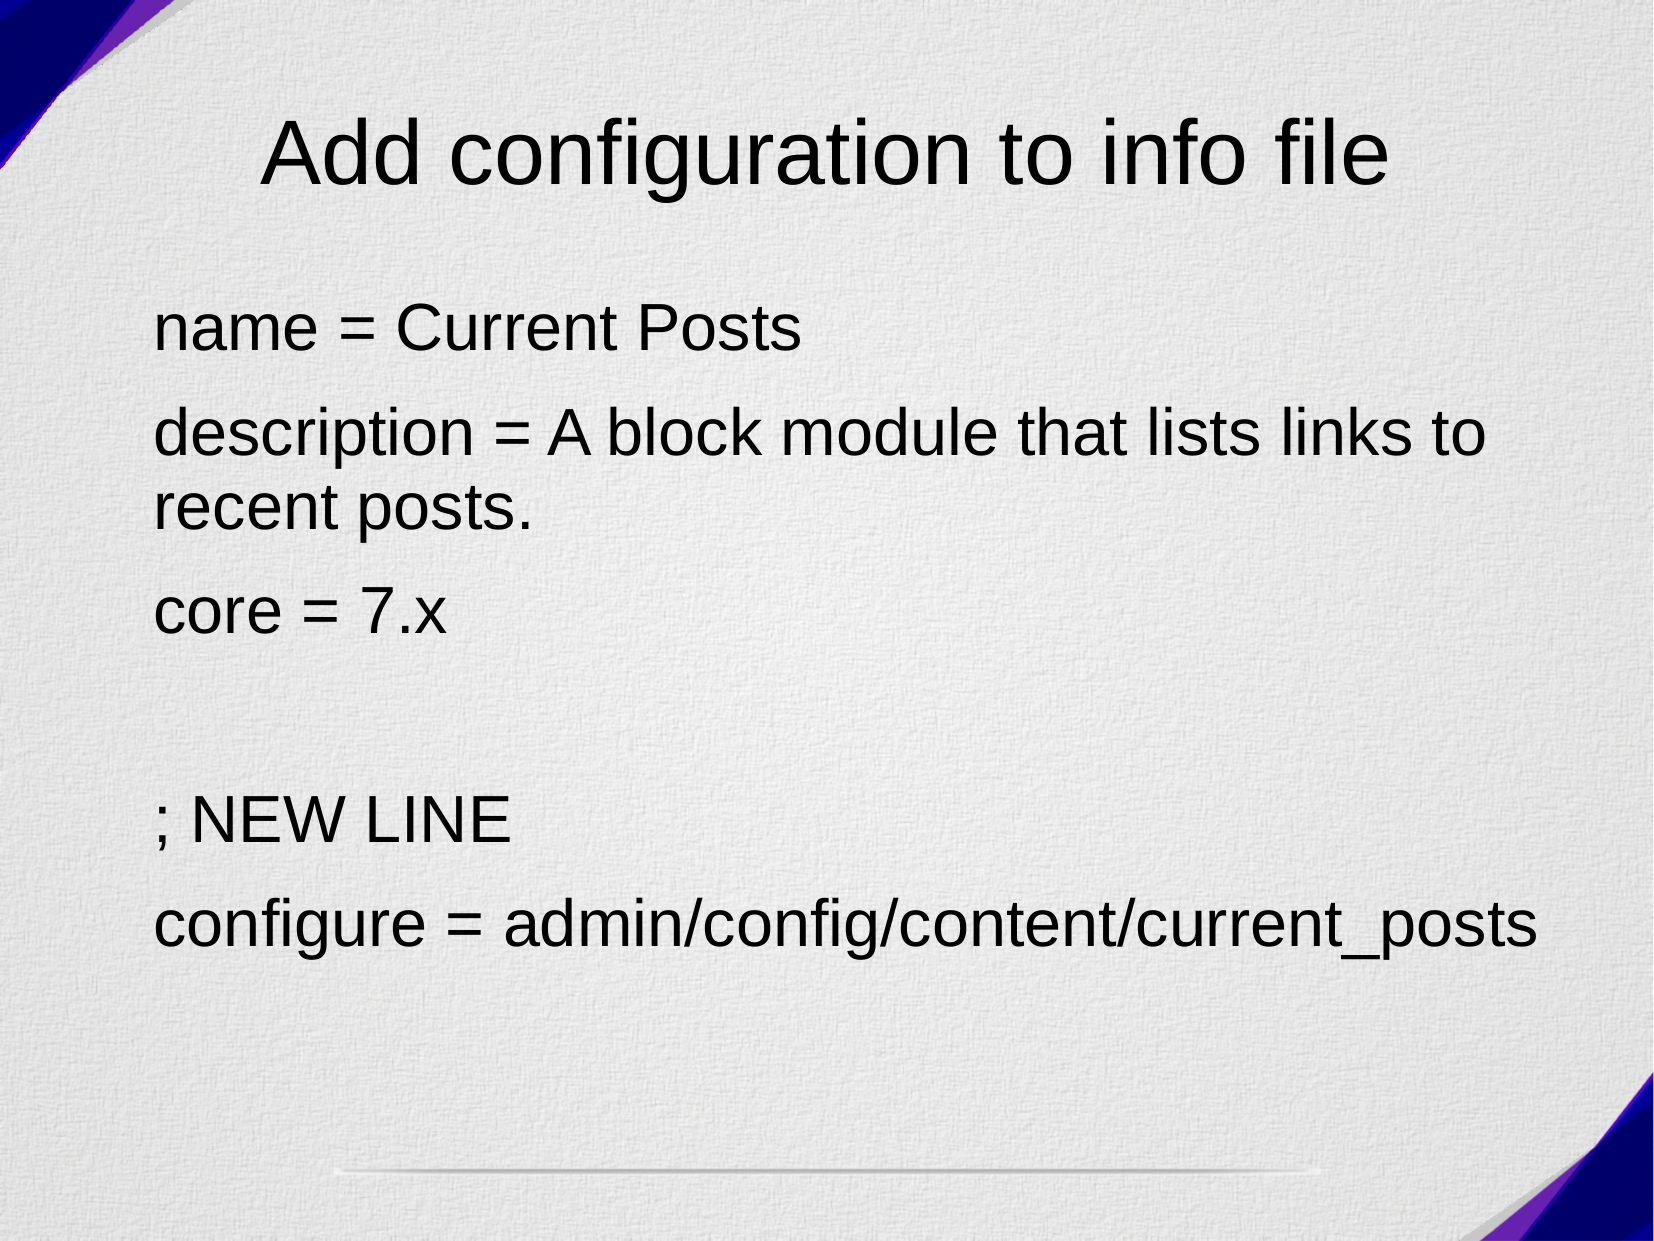

# Add configuration to info file
name = Current Posts
description = A block module that lists links to recent posts.
core = 7.x
; NEW LINE
configure = admin/config/content/current_posts